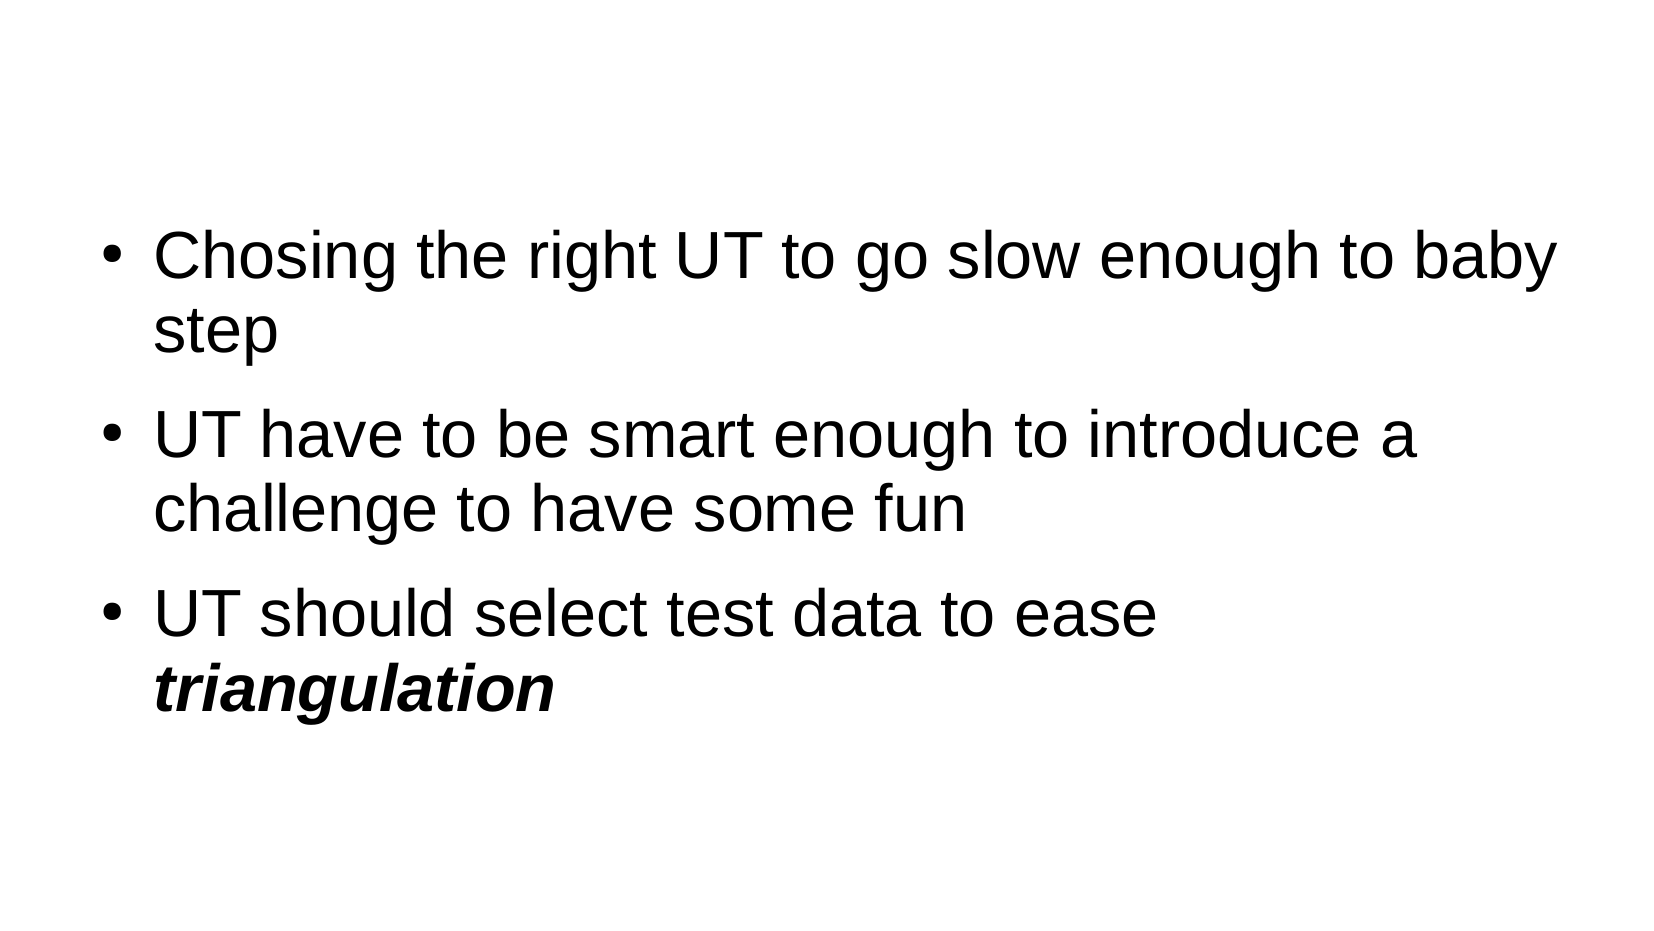

#
Chosing the right UT to go slow enough to baby step
UT have to be smart enough to introduce a challenge to have some fun
UT should select test data to ease triangulation